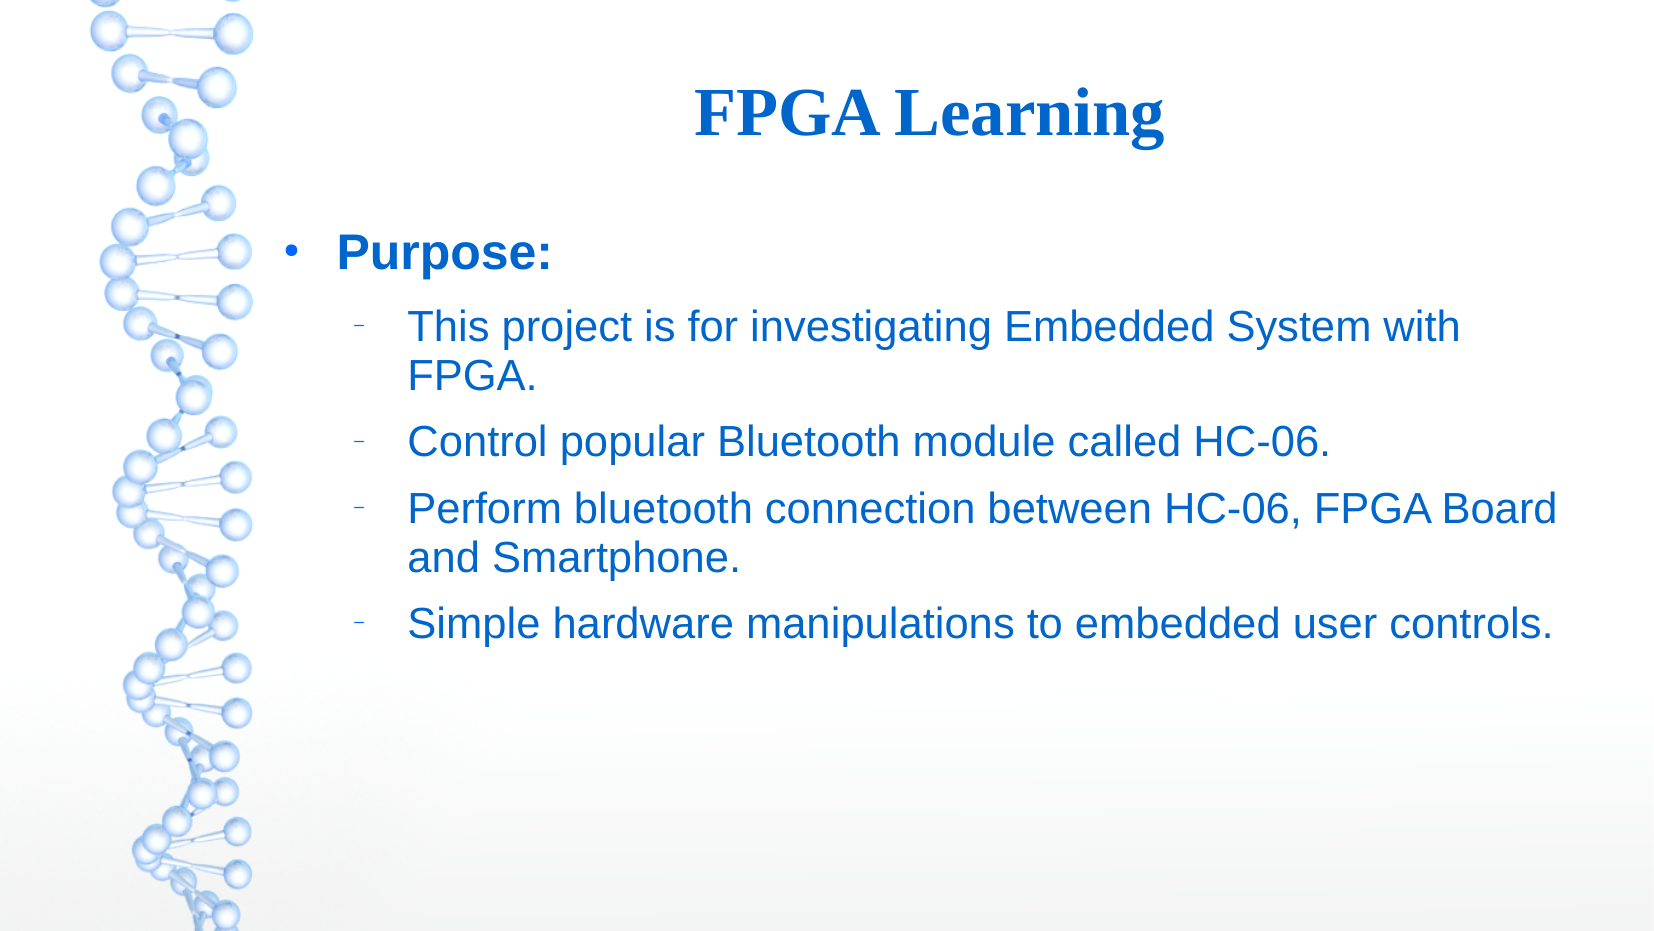

# FPGA Learning
Purpose:
This project is for investigating Embedded System with FPGA.
Control popular Bluetooth module called HC-06.
Perform bluetooth connection between HC-06, FPGA Board and Smartphone.
Simple hardware manipulations to embedded user controls.